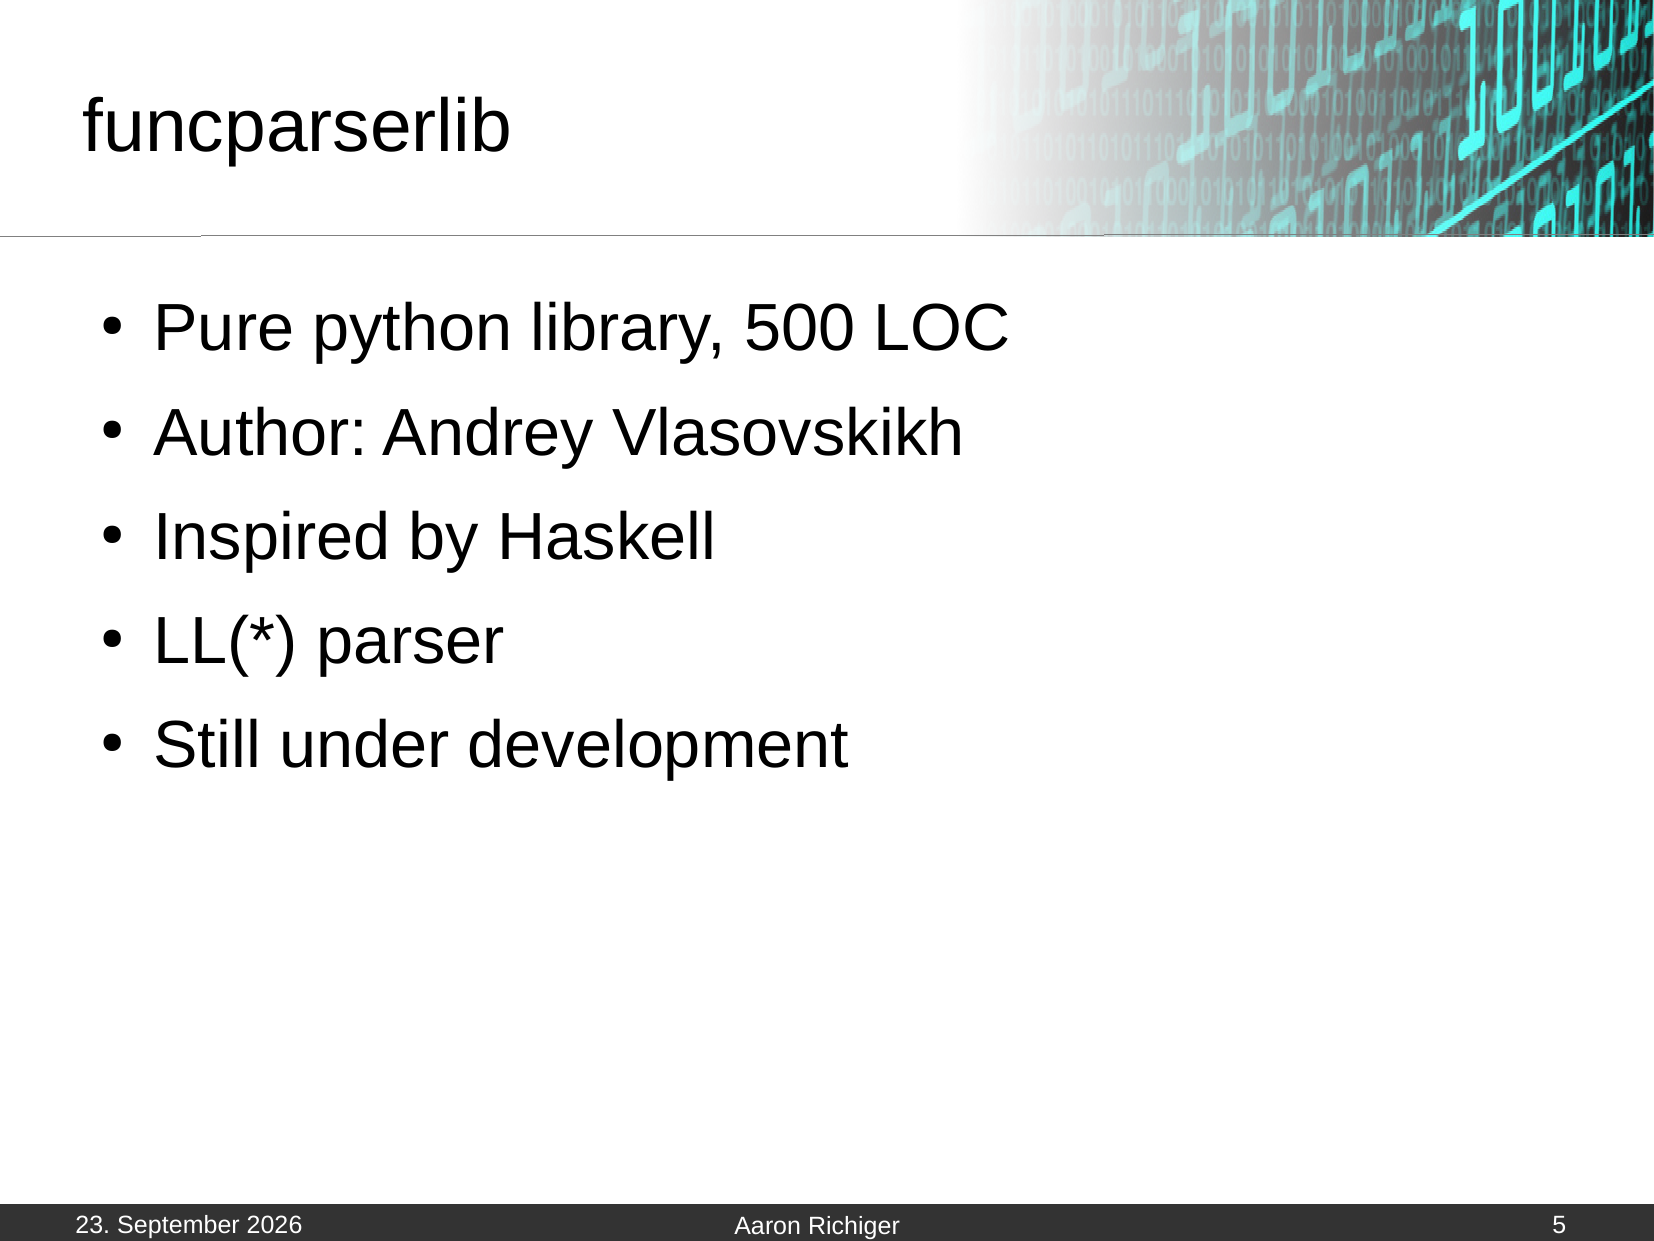

# funcparserlib
Pure python library, 500 LOC
Author: Andrey Vlasovskikh
Inspired by Haskell
LL(*) parser
Still under development
5
Aaron Richiger